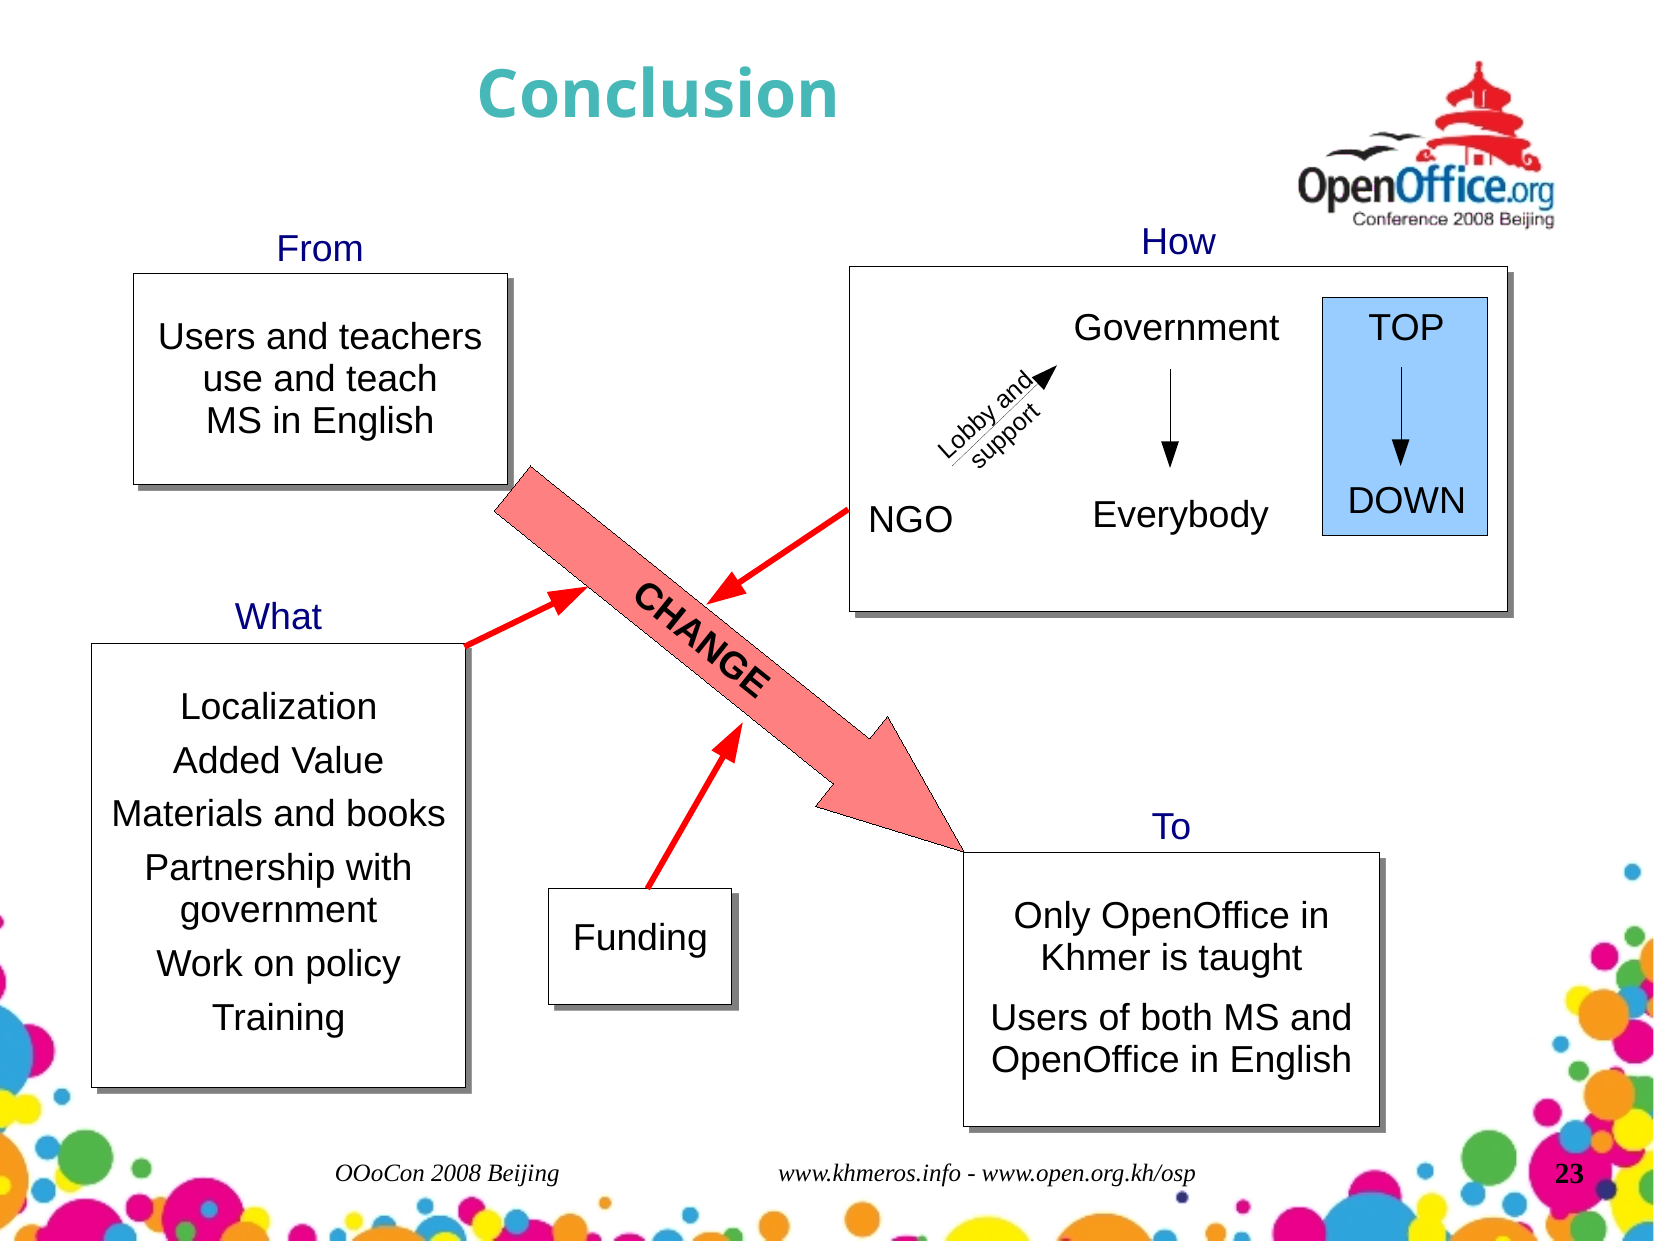

Conclusion
How
From
Government
TOP
Lobby and
support
DOWN
Everybody
NGO
Users and teachers use and teach
MS in English
What
CHANGE
Localization
Added Value
Materials and books
Partnership with government
Work on policy
Training
To
Only OpenOffice in Khmer is taught
Users of both MS and OpenOffice in English
Funding
23
OOoCon 2008 Beijing www.khmeros.info - www.open.org.kh/osp